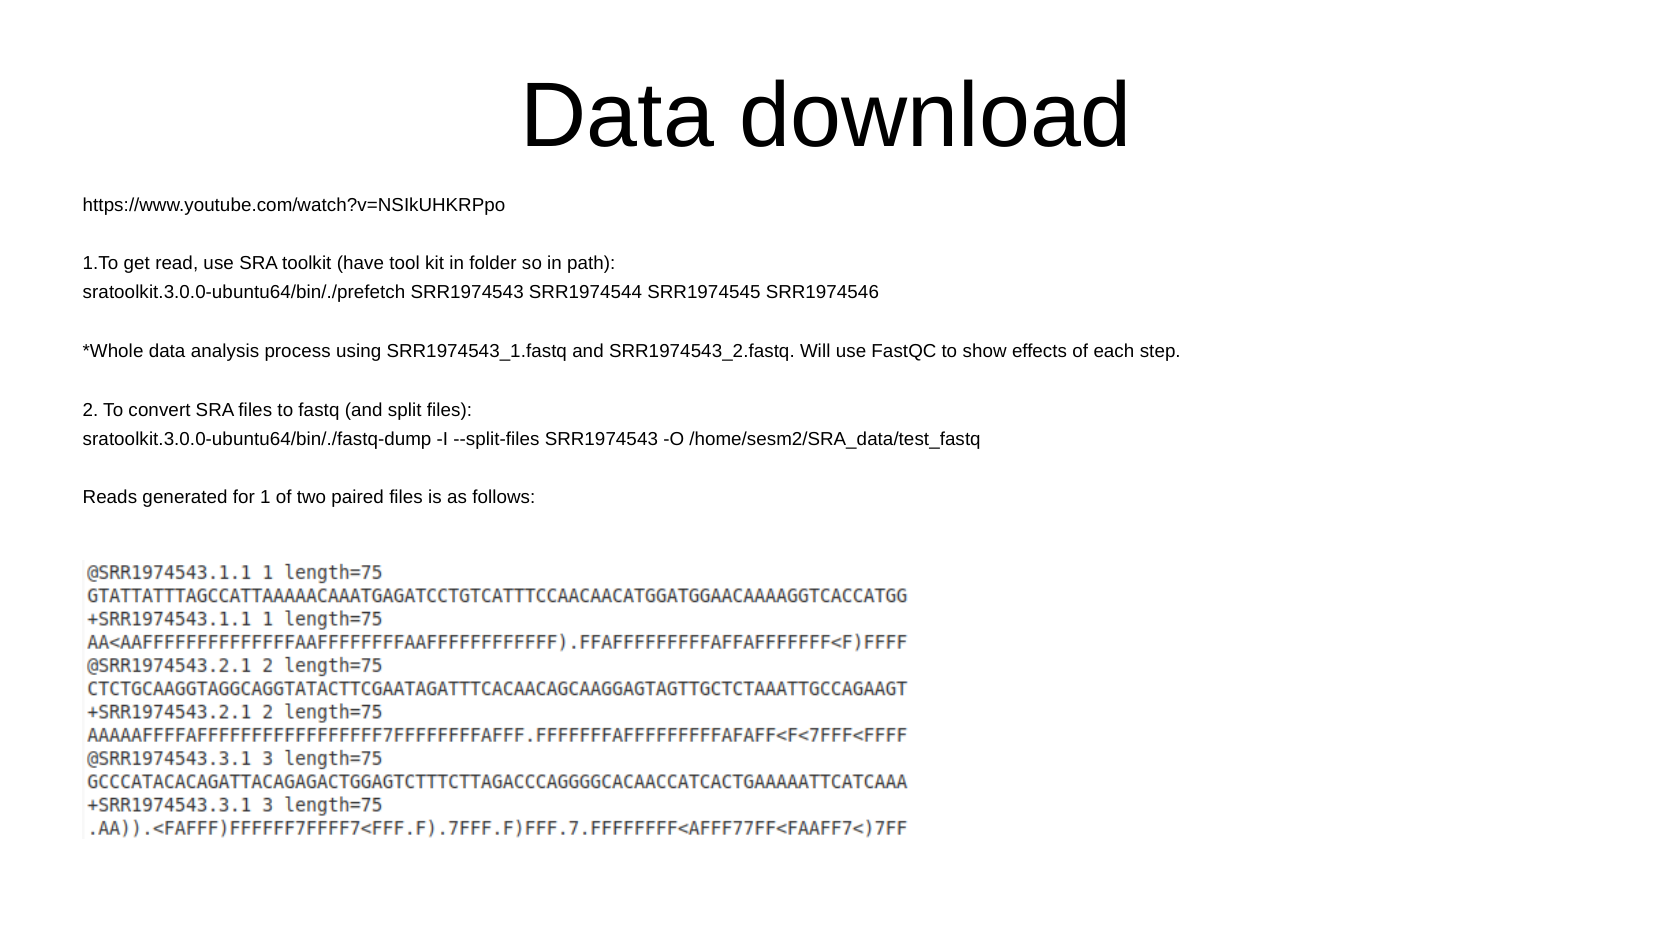

# Data download
https://www.youtube.com/watch?v=NSIkUHKRPpo
1.To get read, use SRA toolkit (have tool kit in folder so in path):
sratoolkit.3.0.0-ubuntu64/bin/./prefetch SRR1974543 SRR1974544 SRR1974545 SRR1974546
*Whole data analysis process using SRR1974543_1.fastq and SRR1974543_2.fastq. Will use FastQC to show effects of each step.
2. To convert SRA files to fastq (and split files):
sratoolkit.3.0.0-ubuntu64/bin/./fastq-dump -I --split-files SRR1974543 -O /home/sesm2/SRA_data/test_fastq
Reads generated for 1 of two paired files is as follows: